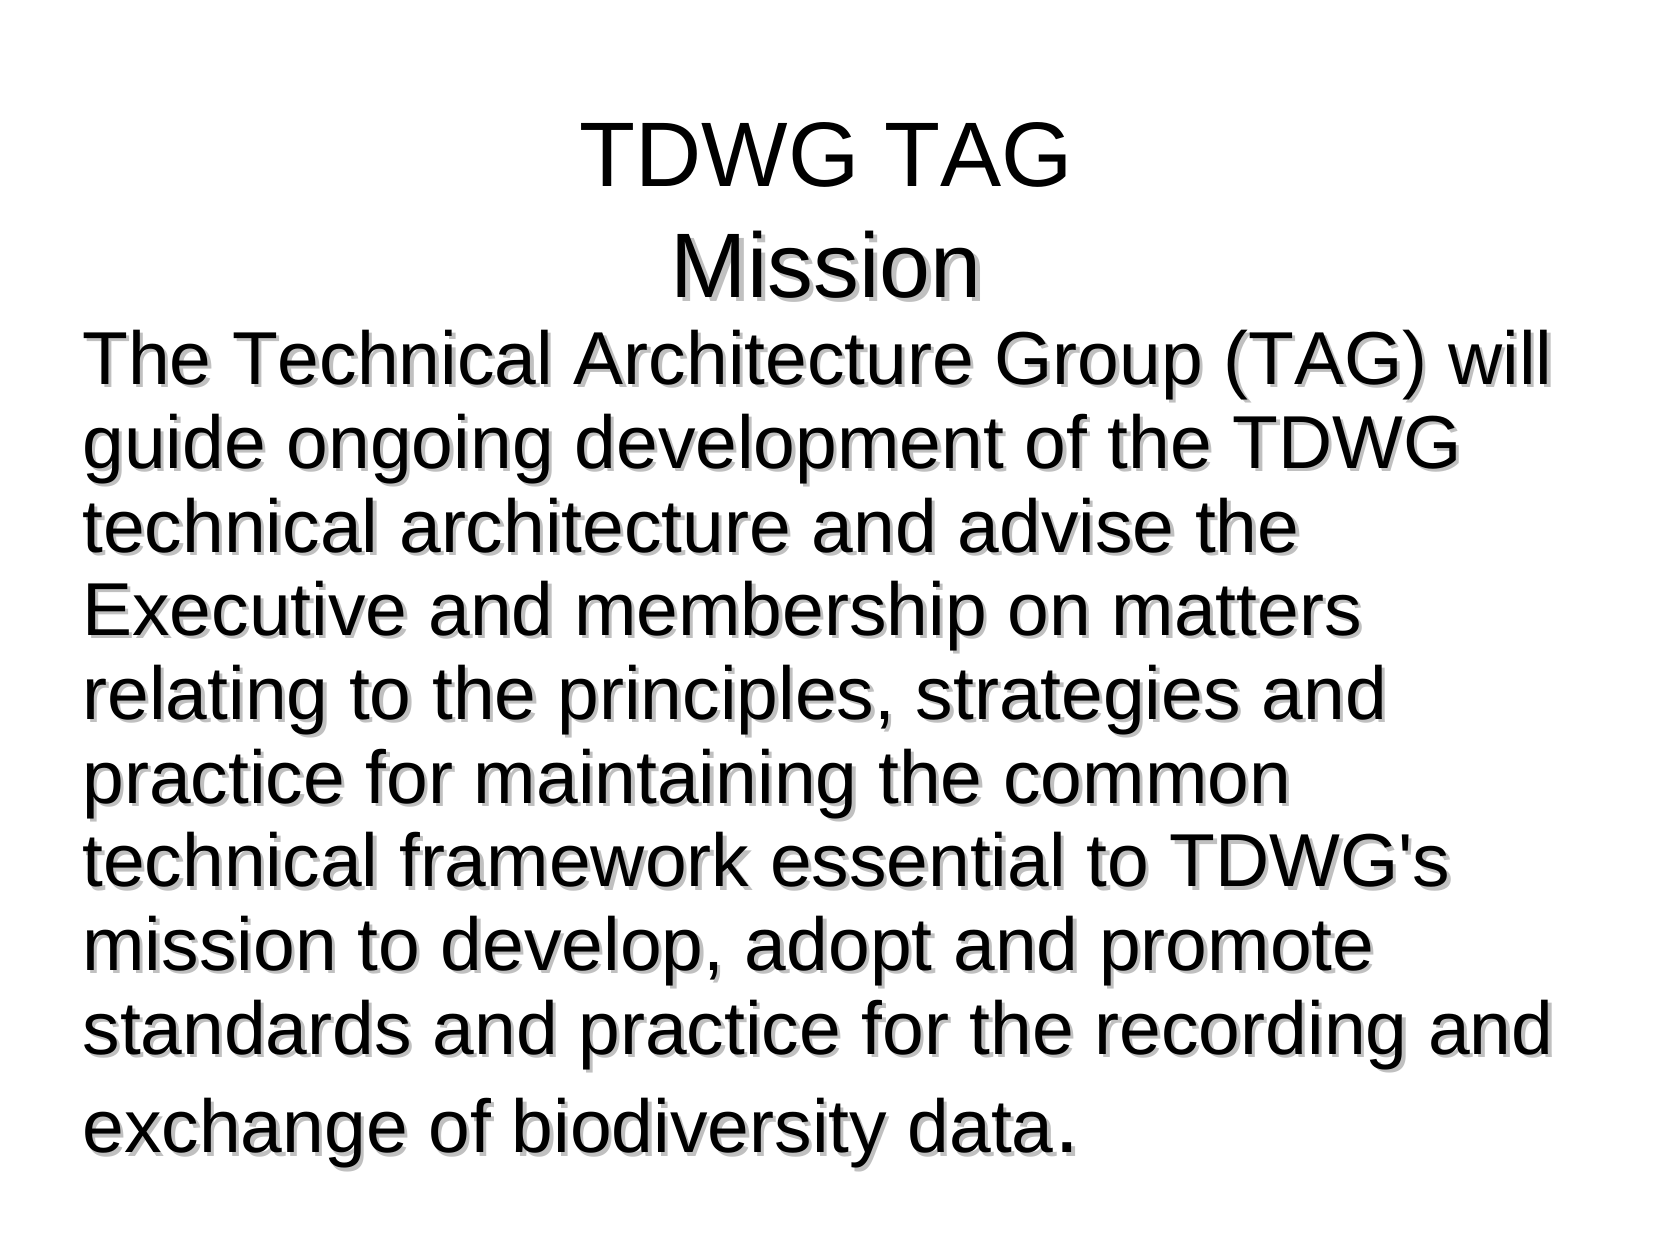

# TDWG TAG
Mission
The Technical Architecture Group (TAG) will guide ongoing development of the TDWG technical architecture and advise the Executive and membership on matters relating to the principles, strategies and practice for maintaining the common technical framework essential to TDWG's mission to develop, adopt and promote standards and practice for the recording and exchange of biodiversity data.